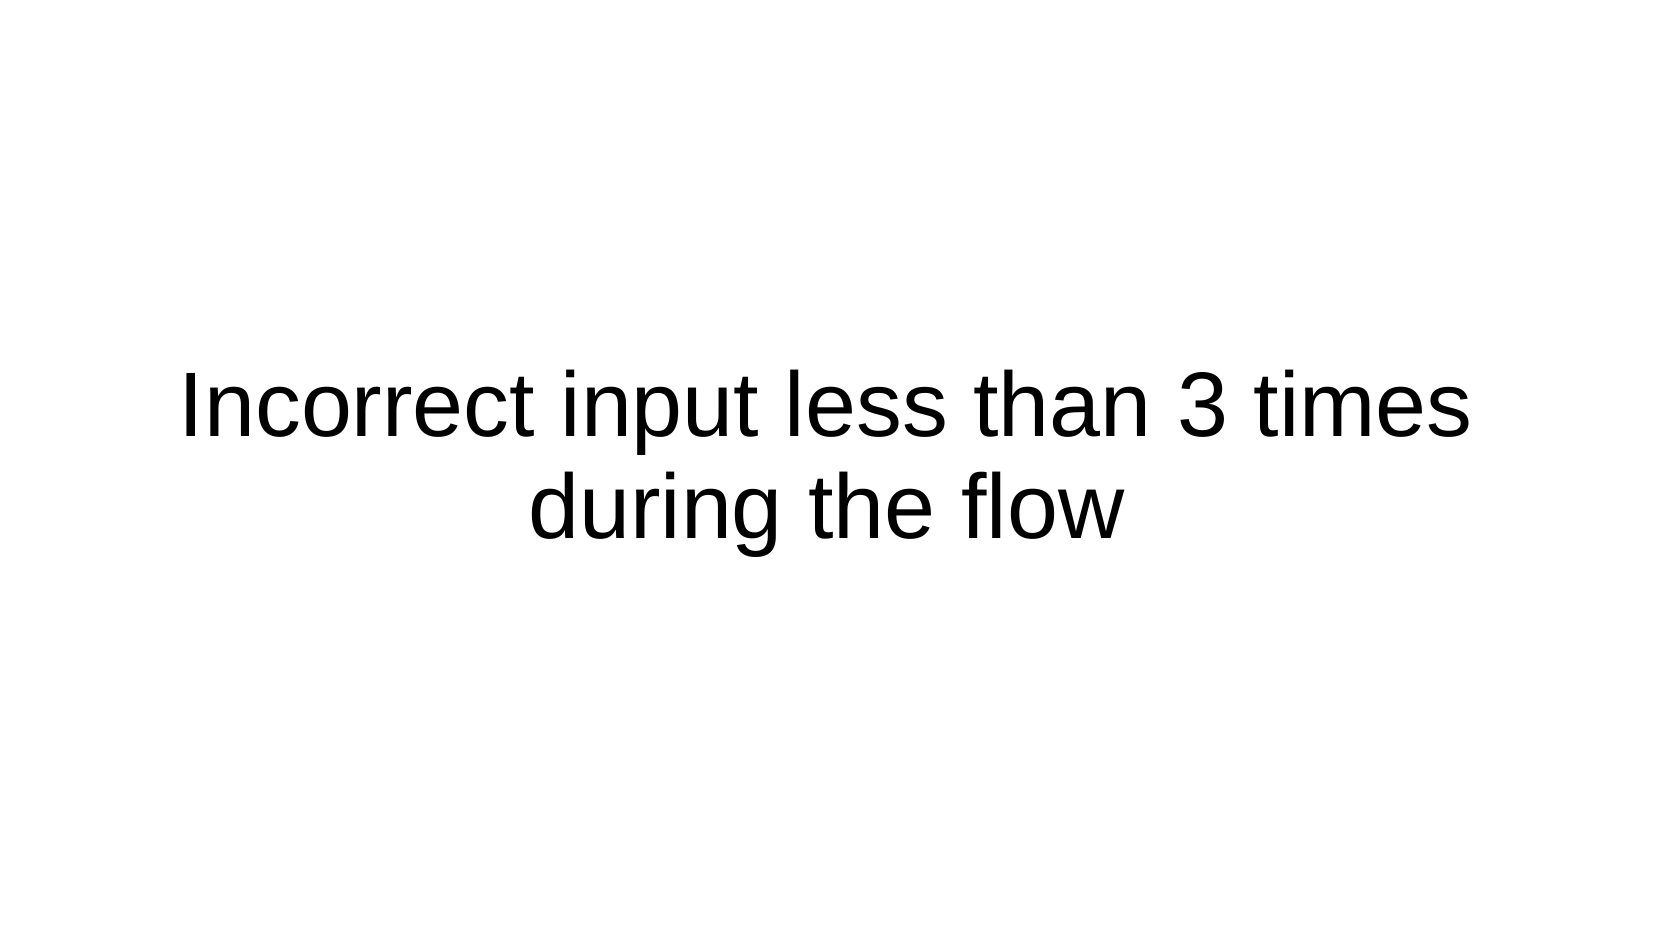

# Incorrect input less than 3 times during the flow